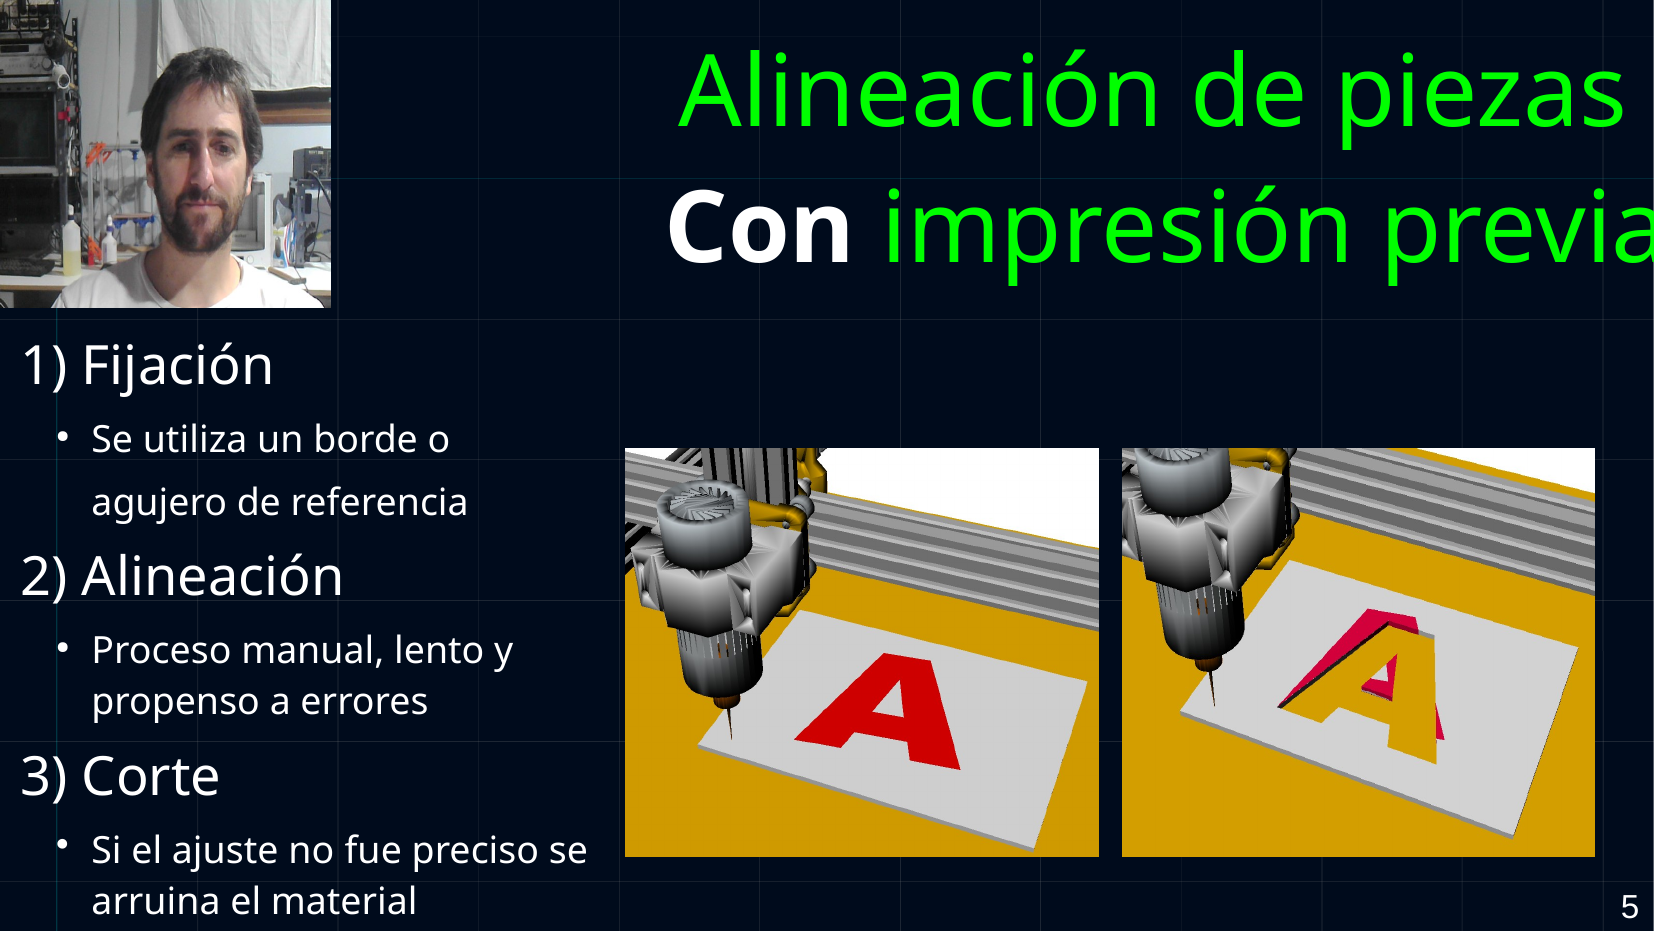

Alineación de piezas
Con impresión previa
 Fijación
Se utiliza un borde o
agujero de referencia
 Alineación
Proceso manual, lento y propenso a errores
 Corte
Si el ajuste no fue preciso se arruina el material